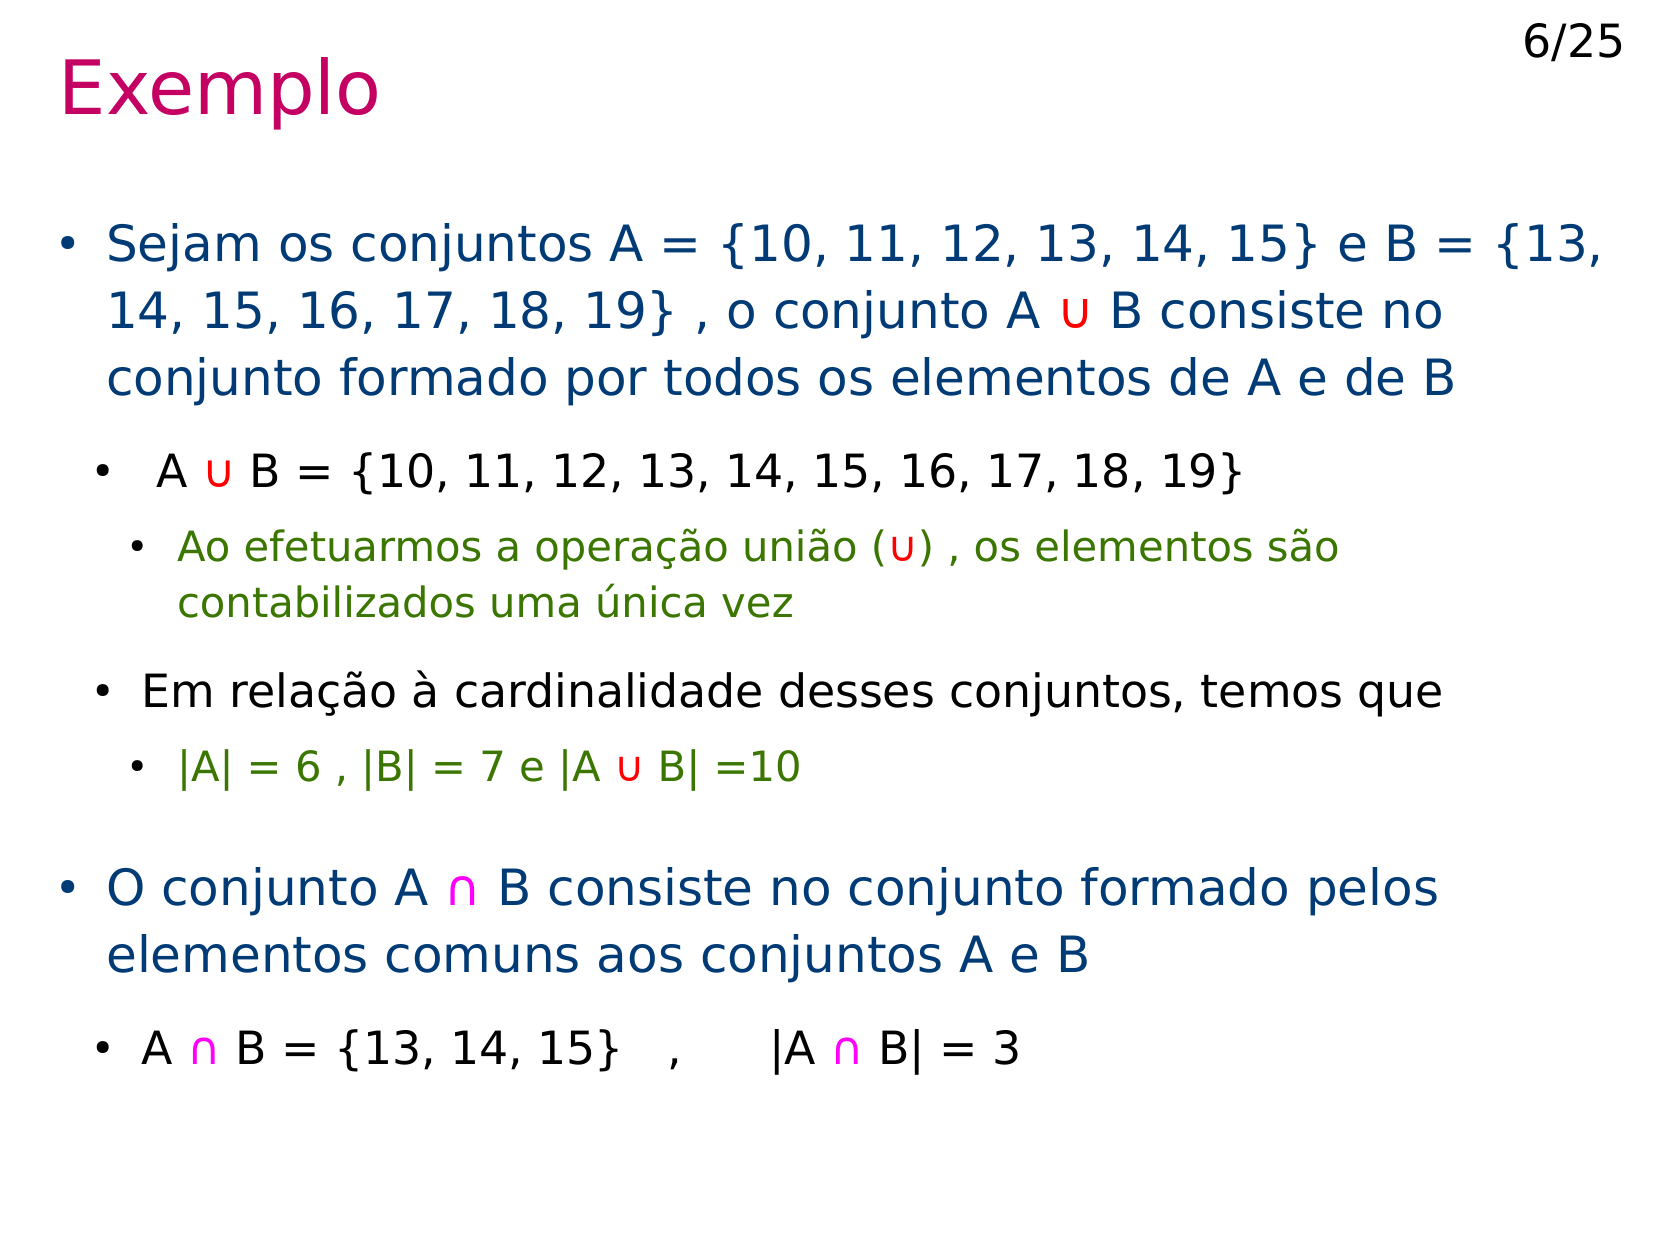

6
# Exemplo
Sejam os conjuntos A = {10, 11, 12, 13, 14, 15} e B = {13, 14, 15, 16, 17, 18, 19} , o conjunto A ∪ B consiste no conjunto formado por todos os elementos de A e de B
 A ∪ B = {10, 11, 12, 13, 14, 15, 16, 17, 18, 19}
Ao efetuarmos a operação união (∪) , os elementos são contabilizados uma única vez
Em relação à cardinalidade desses conjuntos, temos que
|A| = 6 , |B| = 7 e |A ∪ B| =10
O conjunto A ∩ B consiste no conjunto formado pelos elementos comuns aos conjuntos A e B
A ∩ B = {13, 14, 15} , |A ∩ B| = 3